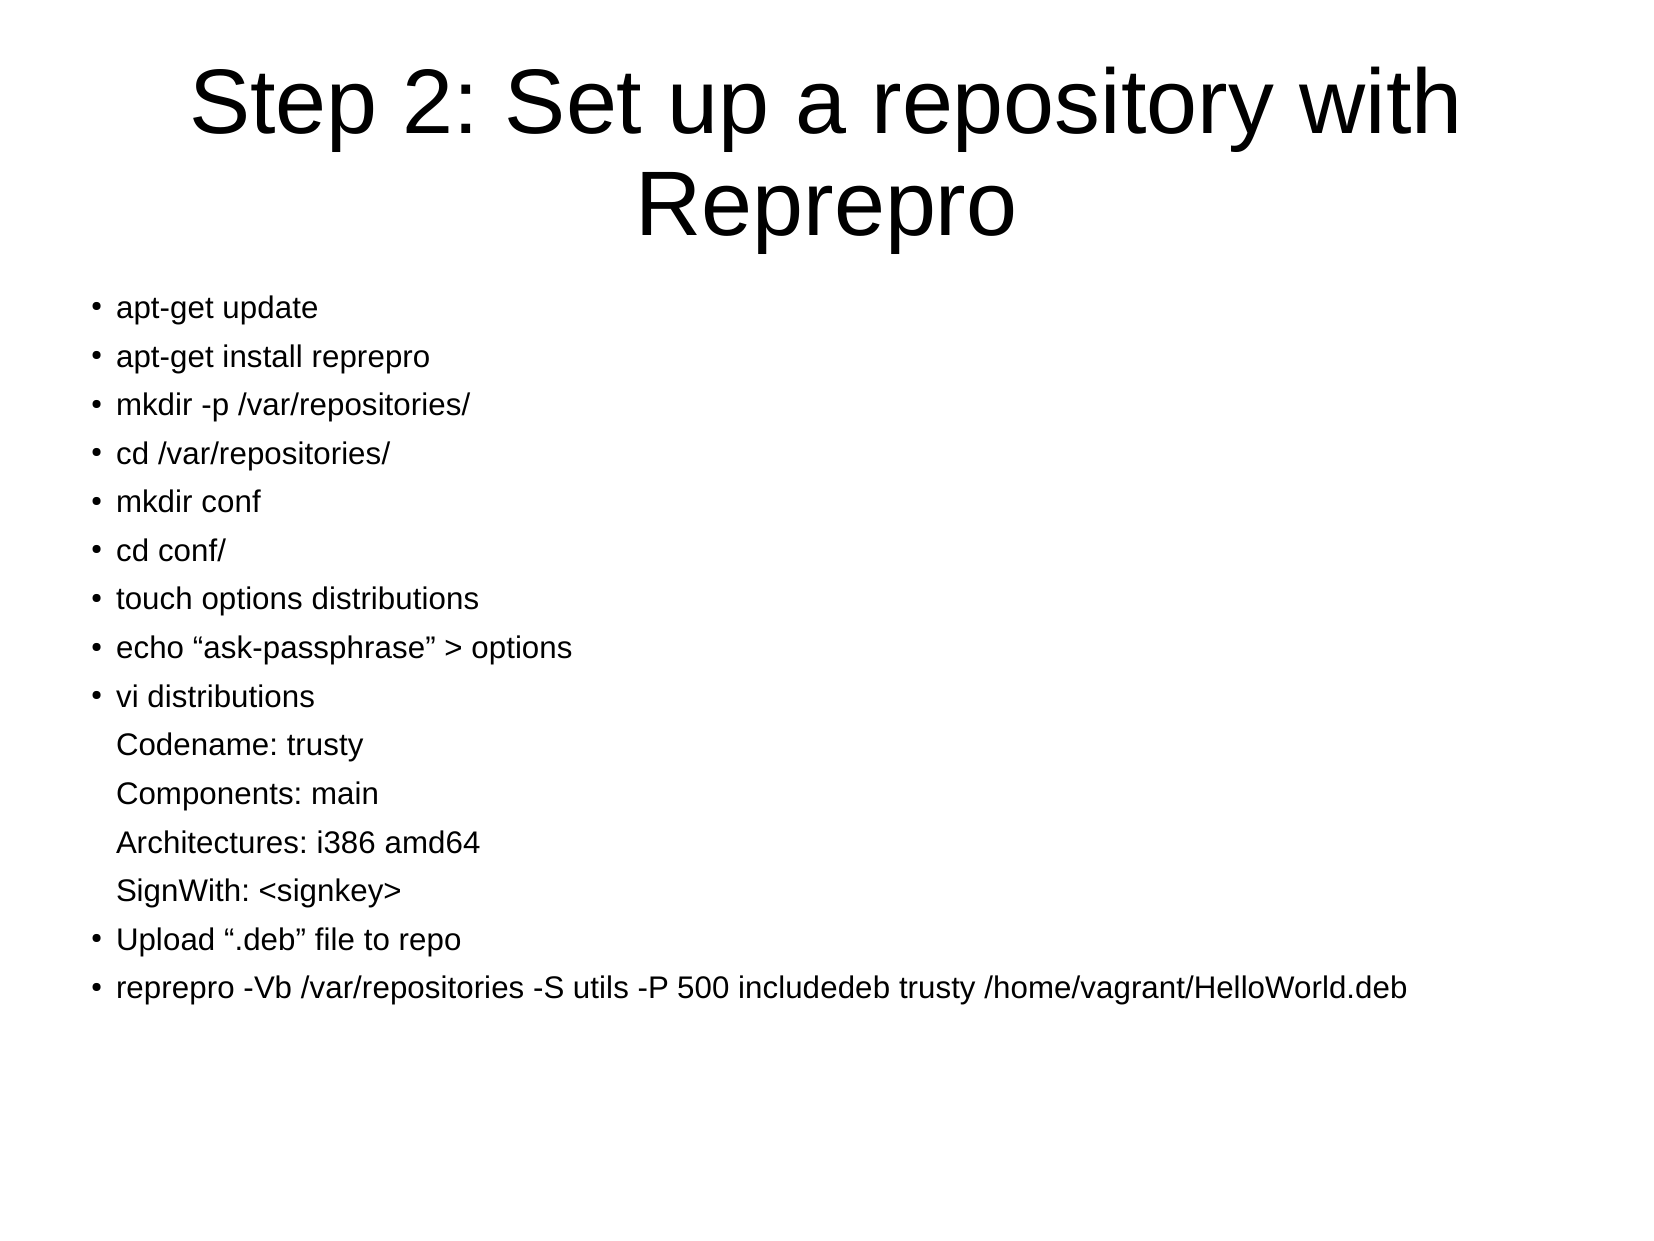

# Step 2: Set up a repository with Reprepro
apt-get update
apt-get install reprepro
mkdir -p /var/repositories/
cd /var/repositories/
mkdir conf
cd conf/
touch options distributions
echo “ask-passphrase” > options
vi distributions
Codename: trusty
Components: main
Architectures: i386 amd64
SignWith: <signkey>
Upload “.deb” file to repo
reprepro -Vb /var/repositories -S utils -P 500 includedeb trusty /home/vagrant/HelloWorld.deb